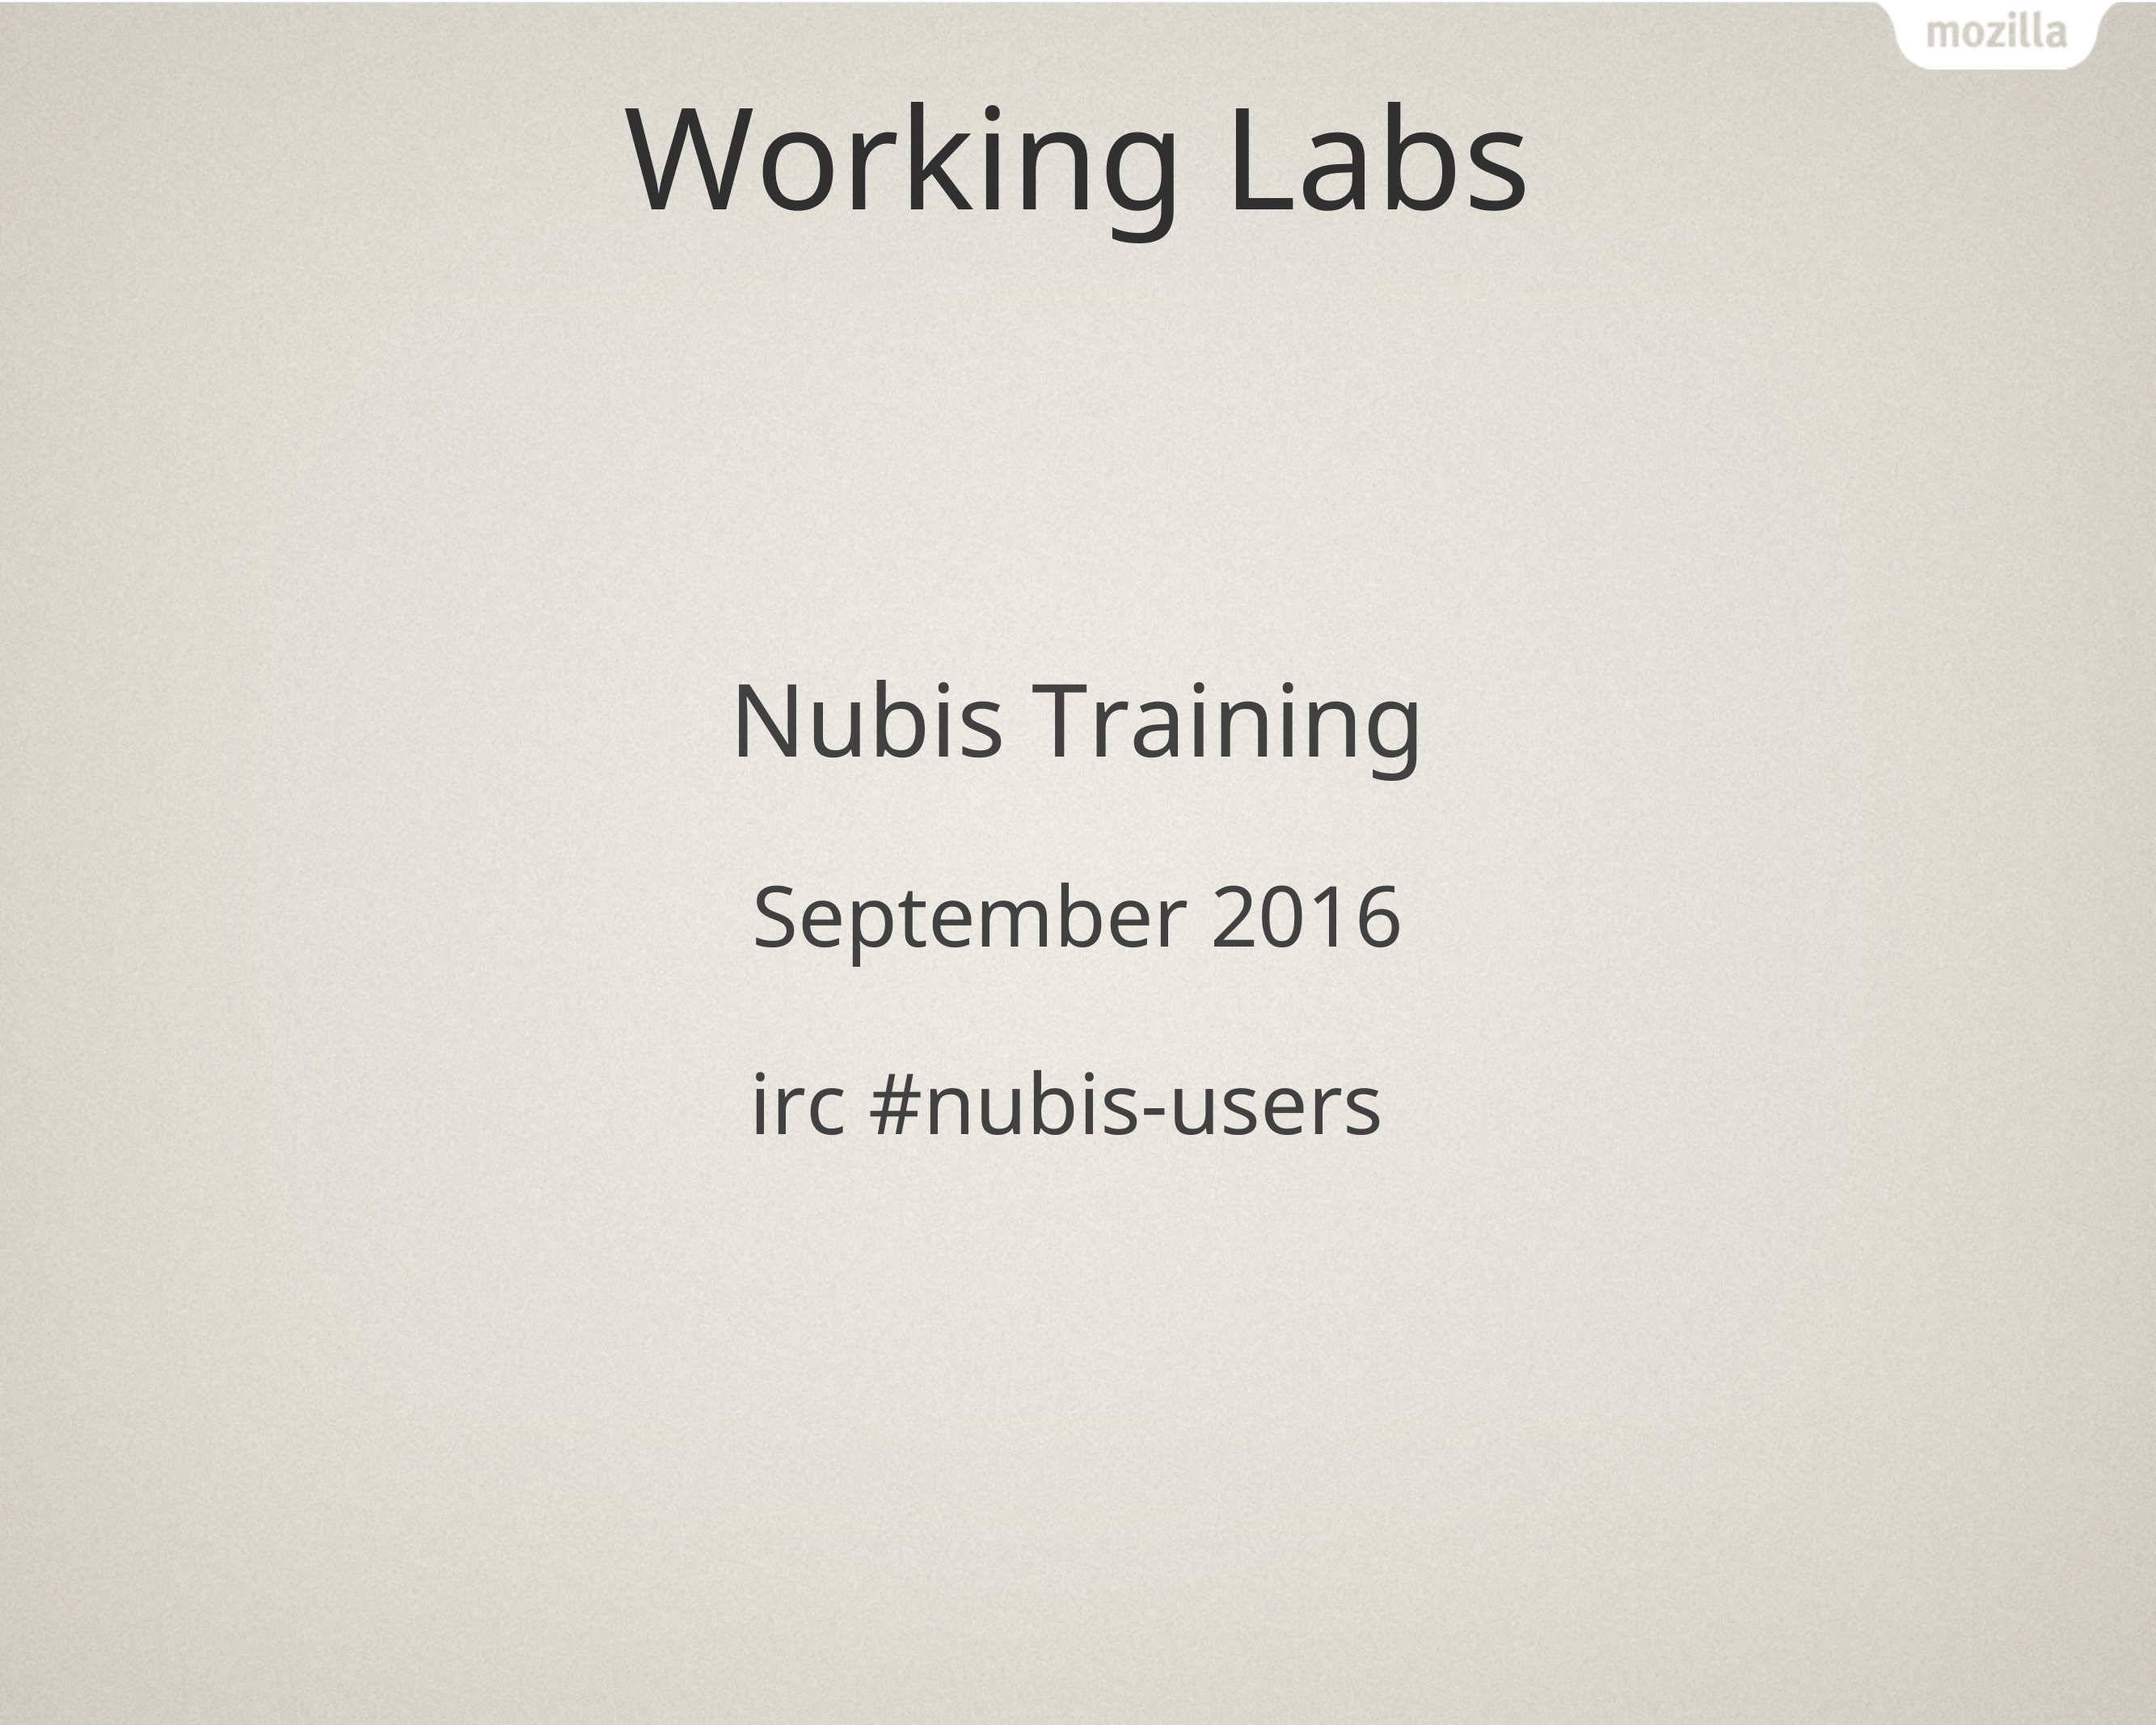

# Working Labs
Nubis Training
September 2016
irc #nubis-users